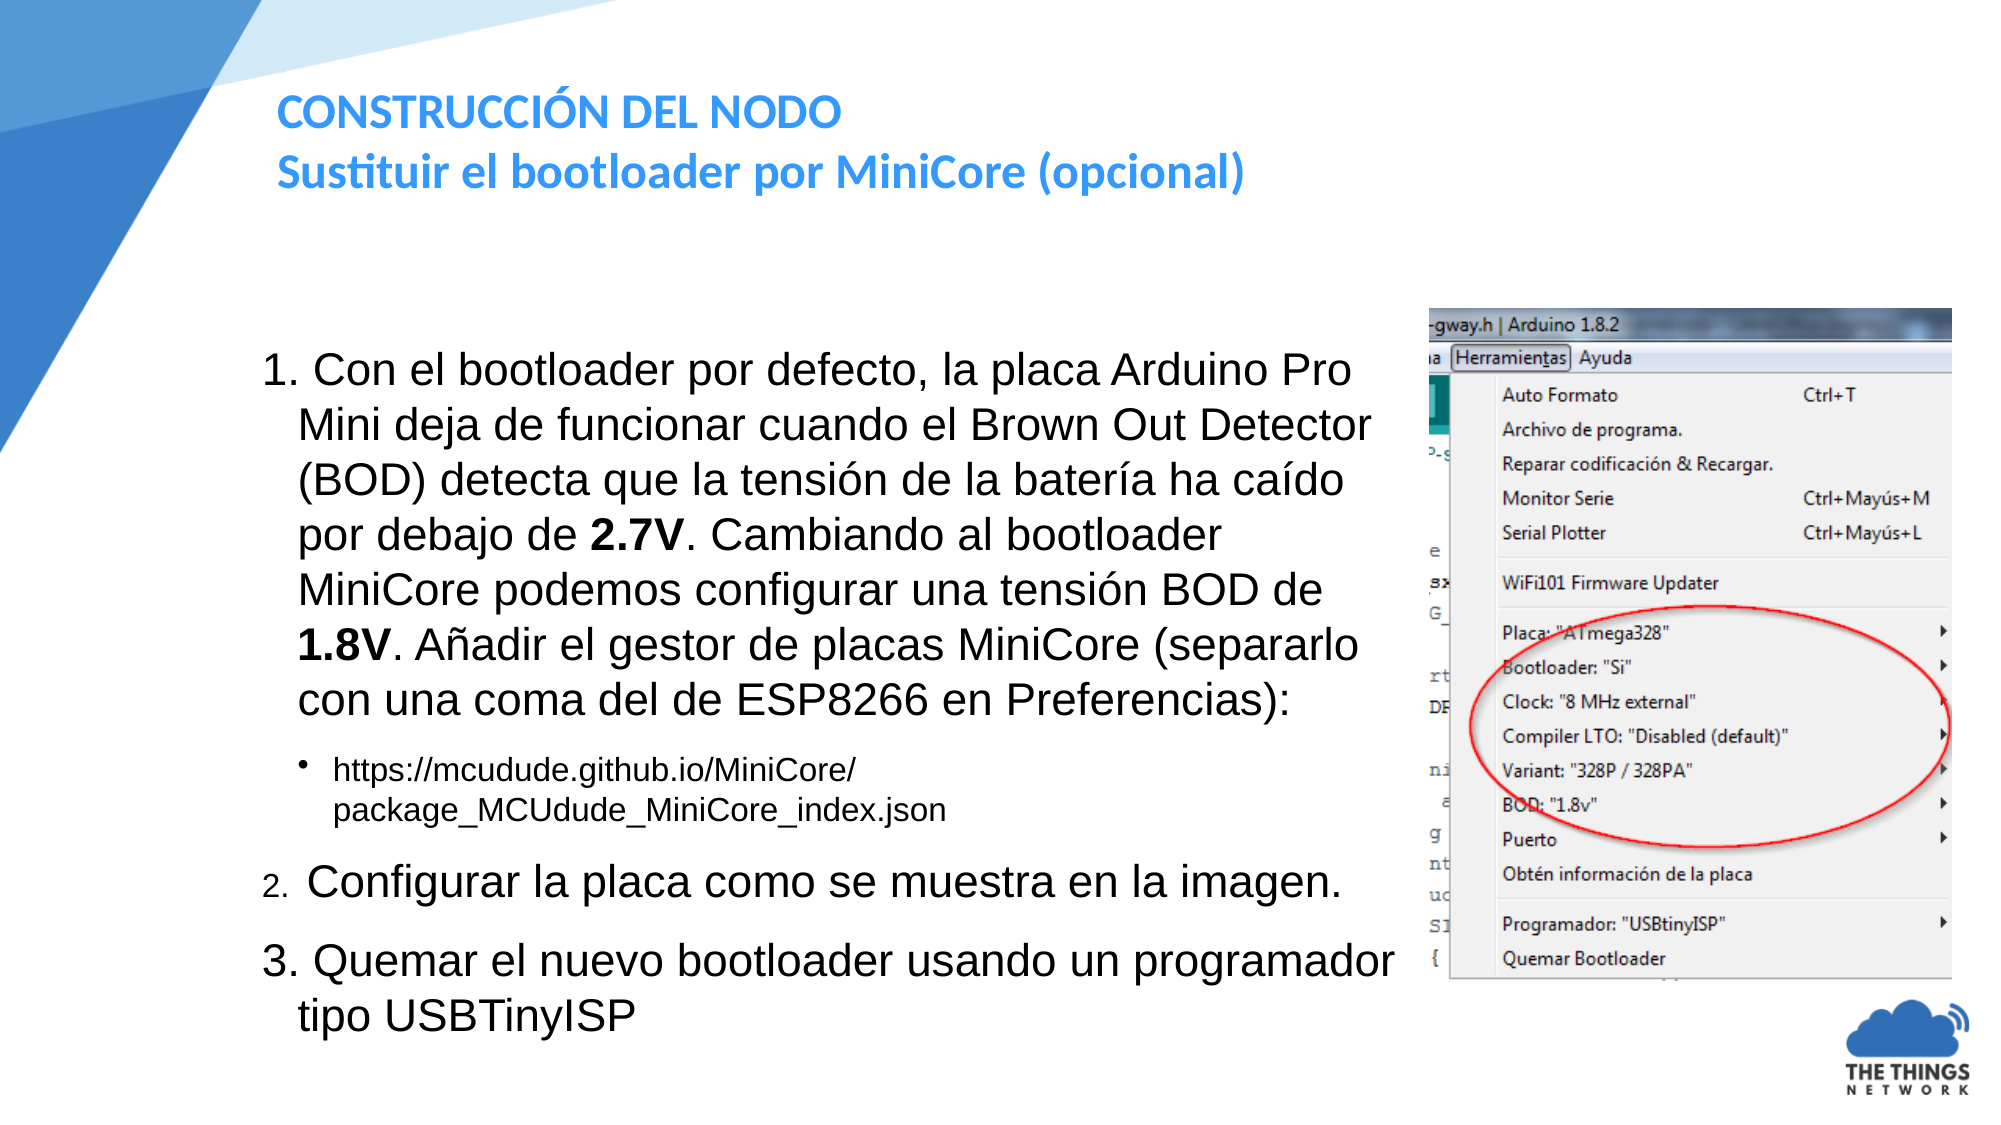

CONSTRUCCIÓN DEL NODO
Sustituir el bootloader por MiniCore (opcional)
 Con el bootloader por defecto, la placa Arduino Pro Mini deja de funcionar cuando el Brown Out Detector (BOD) detecta que la tensión de la batería ha caído por debajo de 2.7V. Cambiando al bootloader MiniCore podemos configurar una tensión BOD de 1.8V. Añadir el gestor de placas MiniCore (separarlo con una coma del de ESP8266 en Preferencias):
https://mcudude.github.io/MiniCore/package_MCUdude_MiniCore_index.json
 Configurar la placa como se muestra en la imagen.
 Quemar el nuevo bootloader usando un programador tipo USBTinyISP